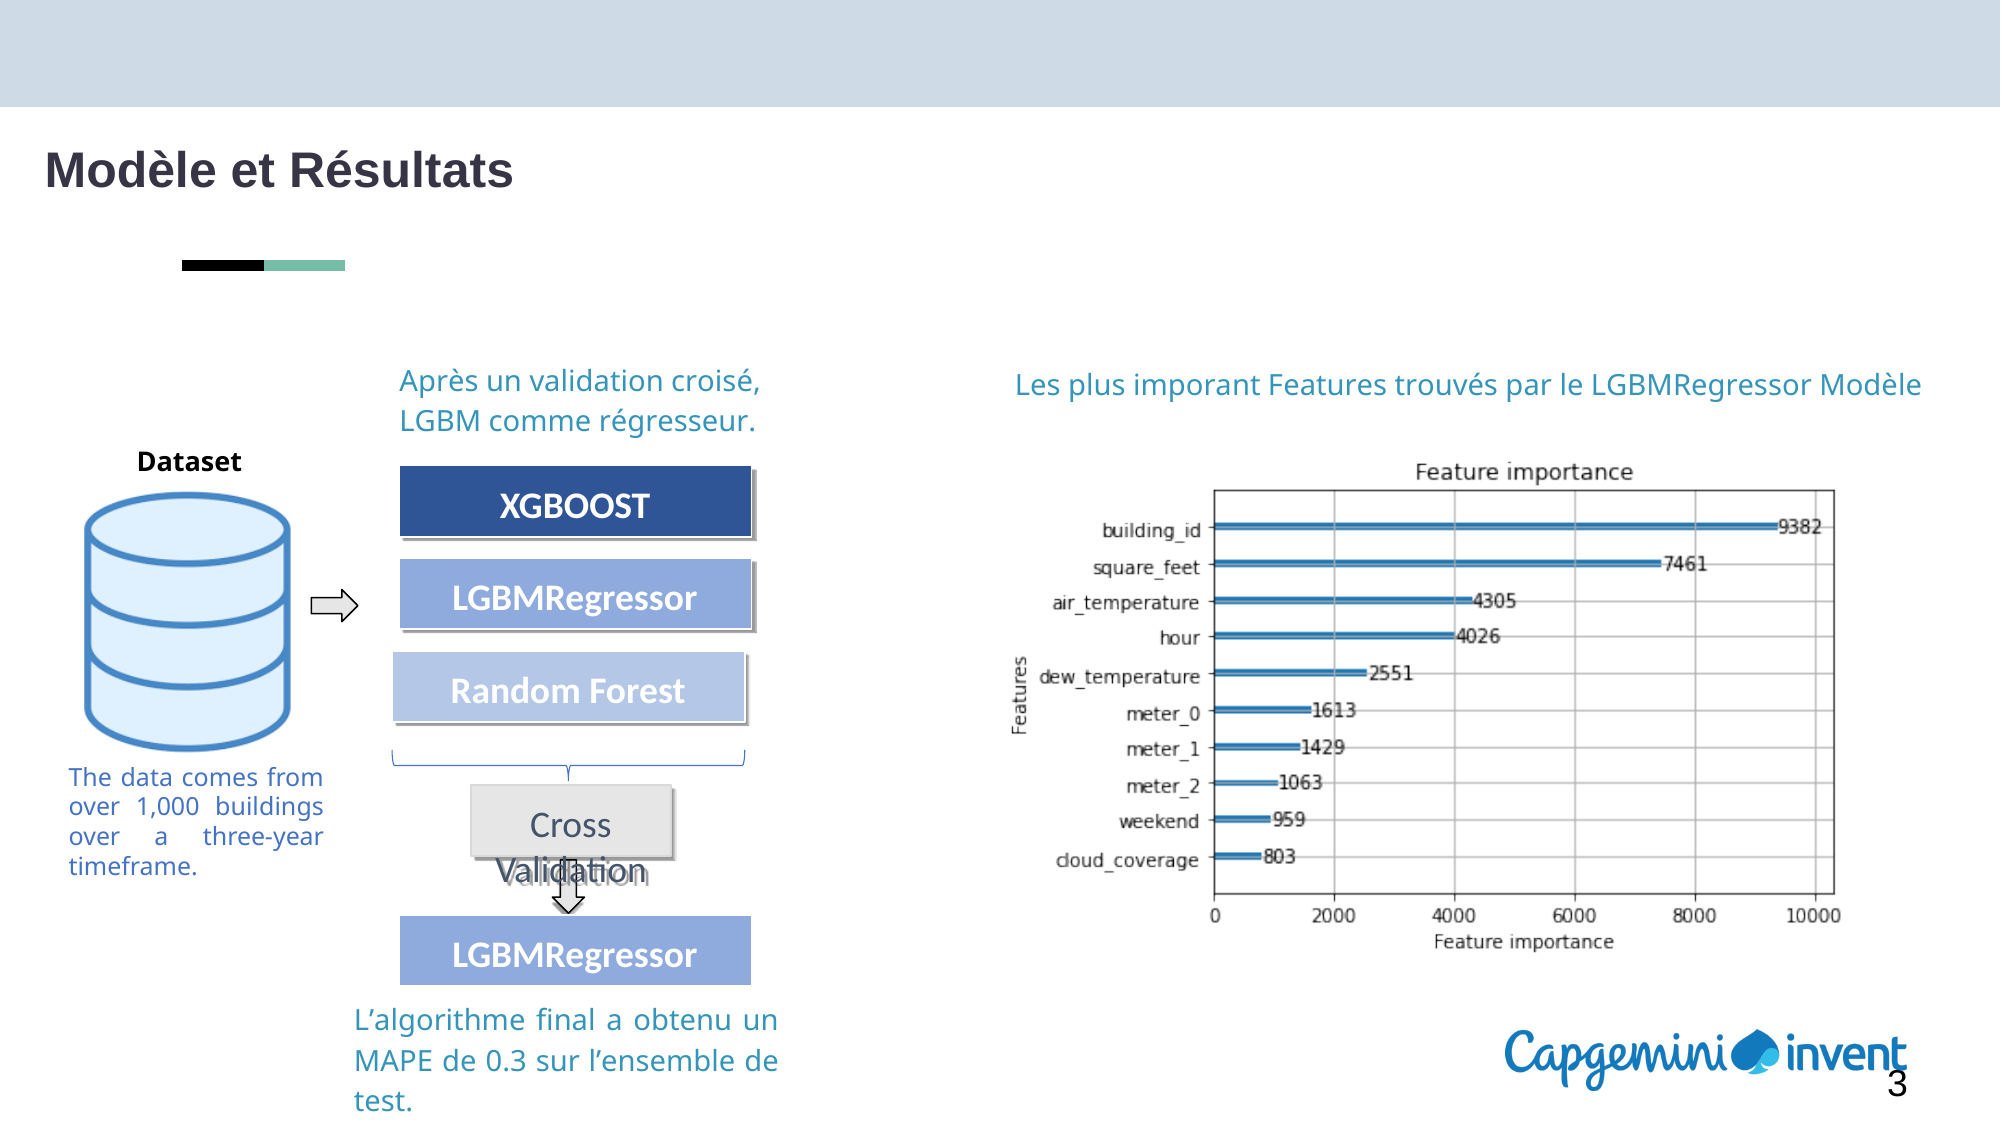

# Modèle et Résultats
Après un validation croisé, LGBM comme régresseur.
Les plus imporant Features trouvés par le LGBMRegressor Modèle
Dataset
XGBOOST
LGBMRegressor
Random Forest
The data comes from over 1,000 buildings over a three-year timeframe.
Cross Validation
LGBMRegressor
L’algorithme final a obtenu un MAPE de 0.3 sur l’ensemble de test.